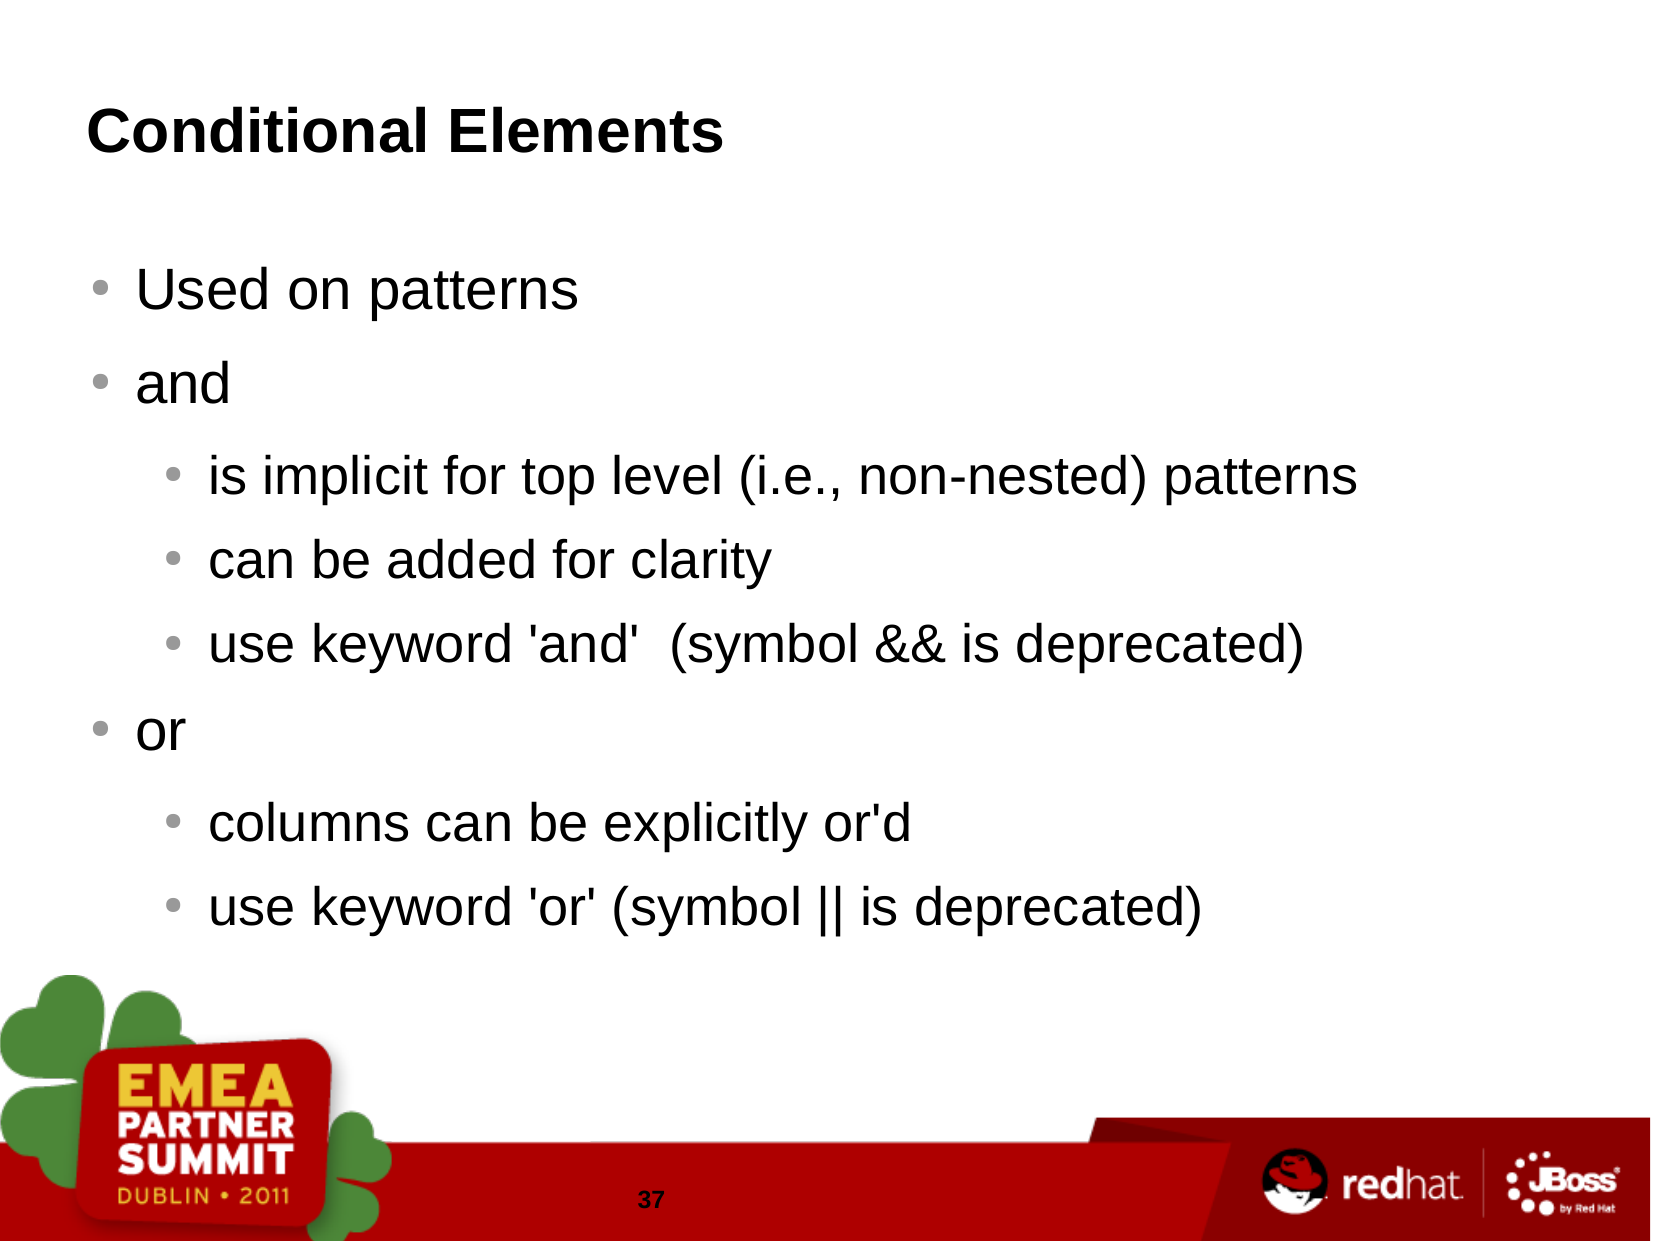

# Conditional Elements
Used on patterns
and
is implicit for top level (i.e., non-nested) patterns
can be added for clarity
use keyword 'and' (symbol && is deprecated)
or
columns can be explicitly or'd
use keyword 'or' (symbol || is deprecated)